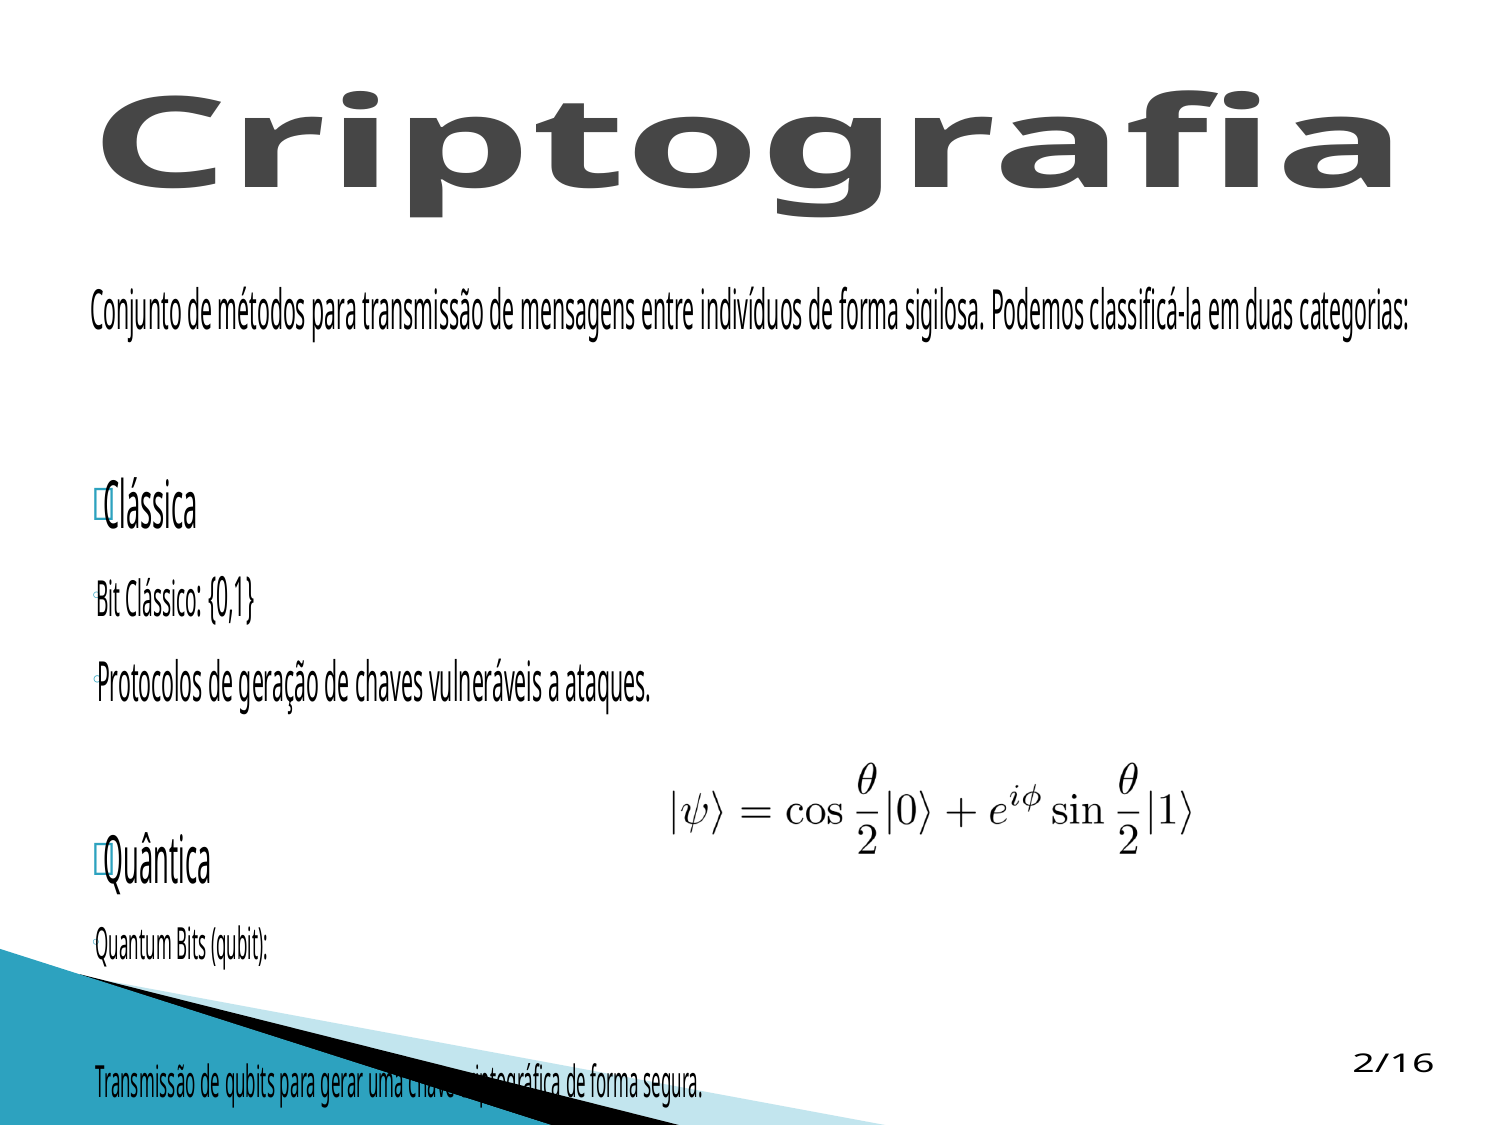

Criptografia
Conjunto de métodos para transmissão de mensagens entre indivíduos de forma sigilosa. Podemos classificá-la em duas categorias:
Clássica
Bit Clássico: {0,1}
Protocolos de geração de chaves vulneráveis a ataques.
Quântica
Quantum Bits (qubit):
Transmissão de qubits para gerar uma chave criptográfica de forma segura.
2/16